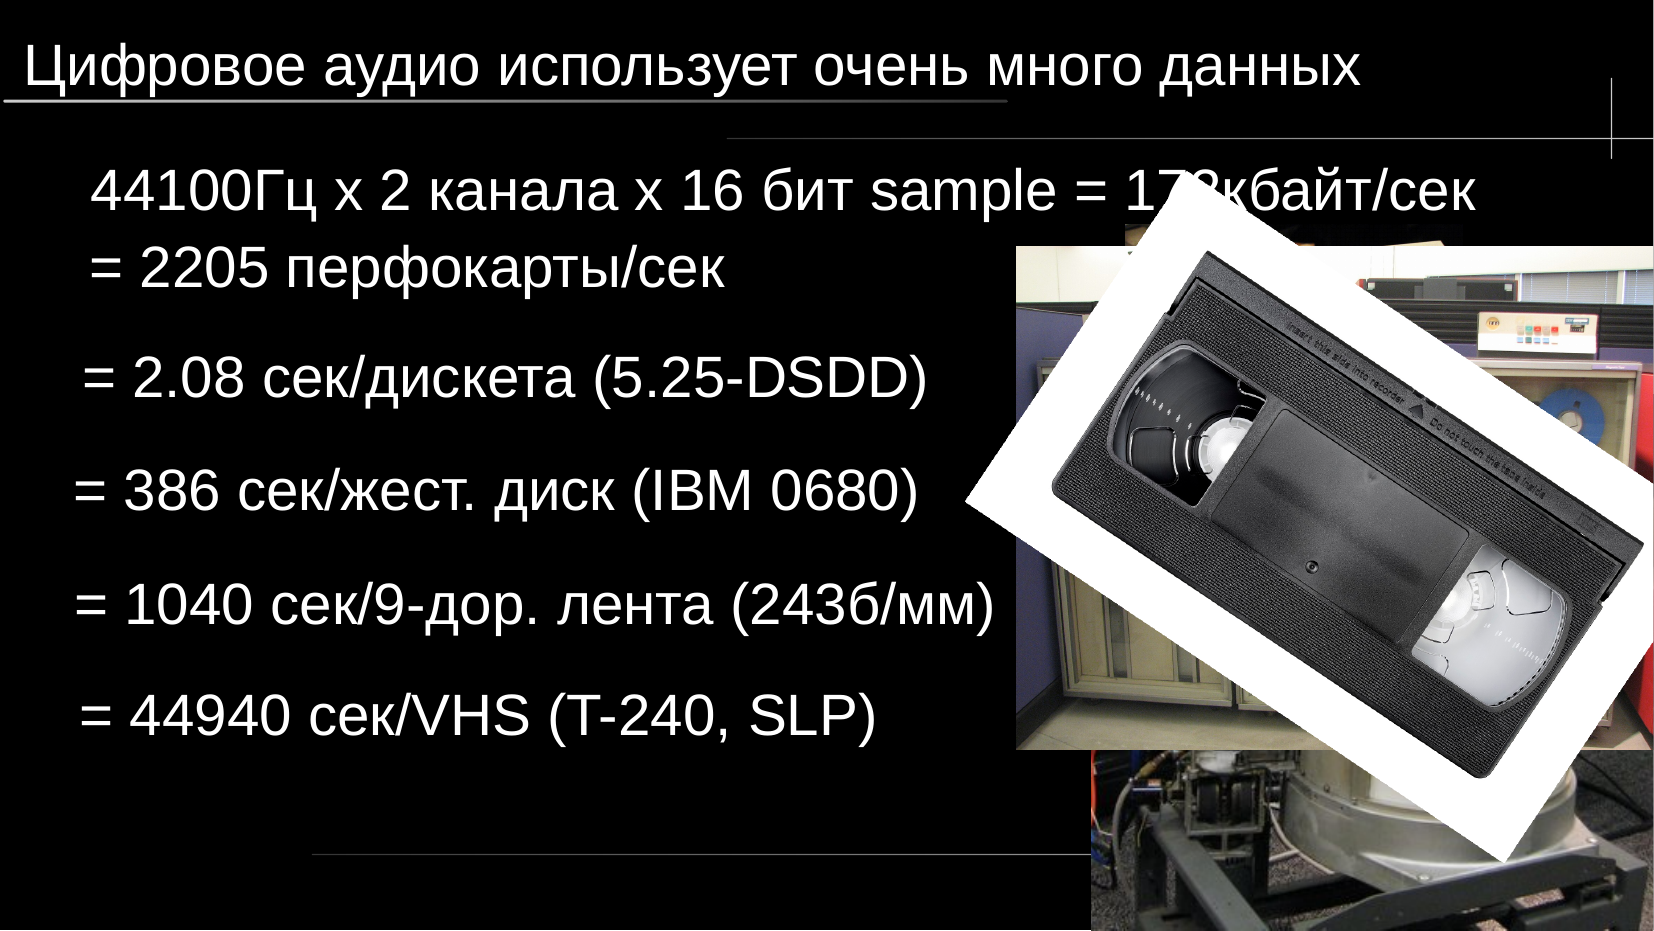

# Цифровое аудио использует очень много данных
44100Гц x 2 канала x 16 бит sample = 172кбайт/cек
= 2205 перфокарты/cек
= 2.08 сек/дискета (5.25-DSDD)
= 386 сек/жест. диск (IBM 0680)
= 1040 сек/9-дор. лента (243б/мм)
= 44940 сек/VHS (T-240, SLP)
25